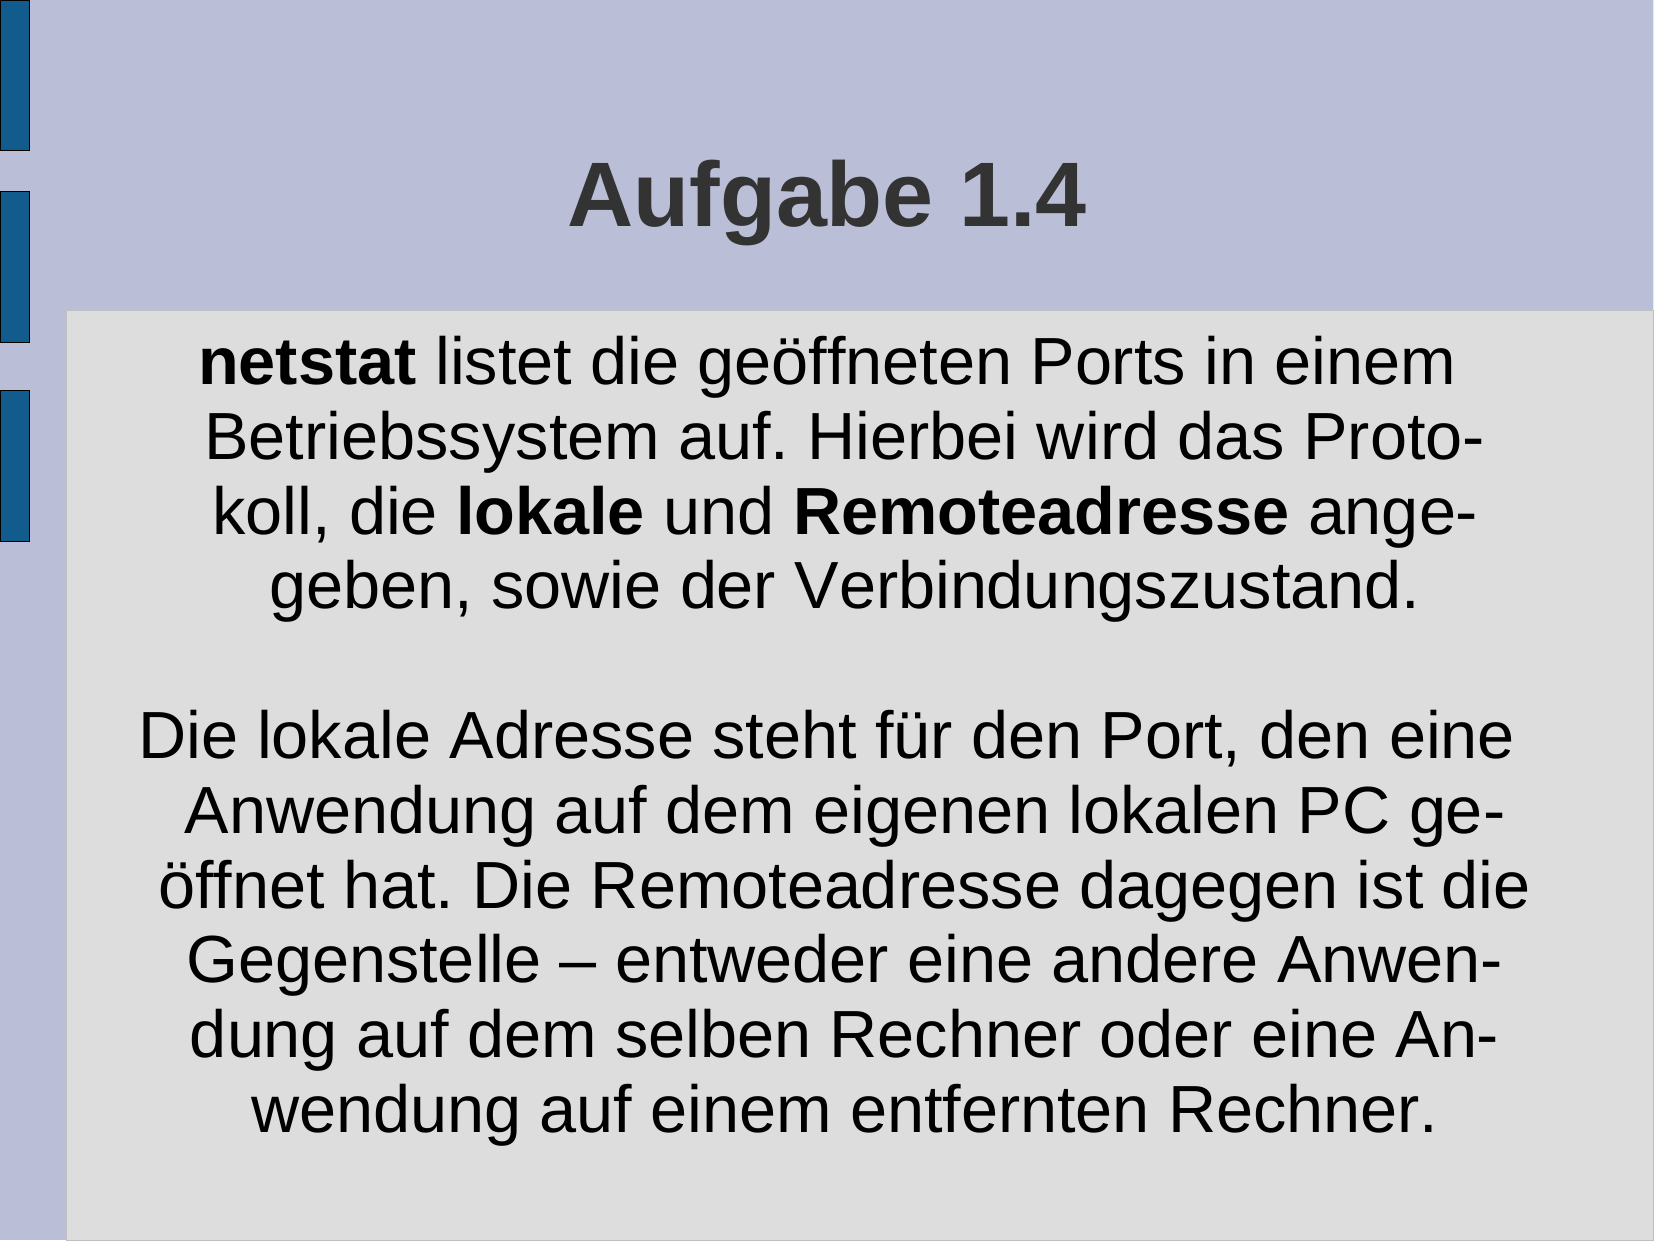

# Aufgabe 1.4
netstat listet die geöffneten Ports in einem Betriebssystem auf. Hierbei wird das Proto-koll, die lokale und Remoteadresse ange-geben, sowie der Verbindungszustand.
Die lokale Adresse steht für den Port, den eine Anwendung auf dem eigenen lokalen PC ge-öffnet hat. Die Remoteadresse dagegen ist die Gegenstelle – entweder eine andere Anwen-dung auf dem selben Rechner oder eine An-wendung auf einem entfernten Rechner.